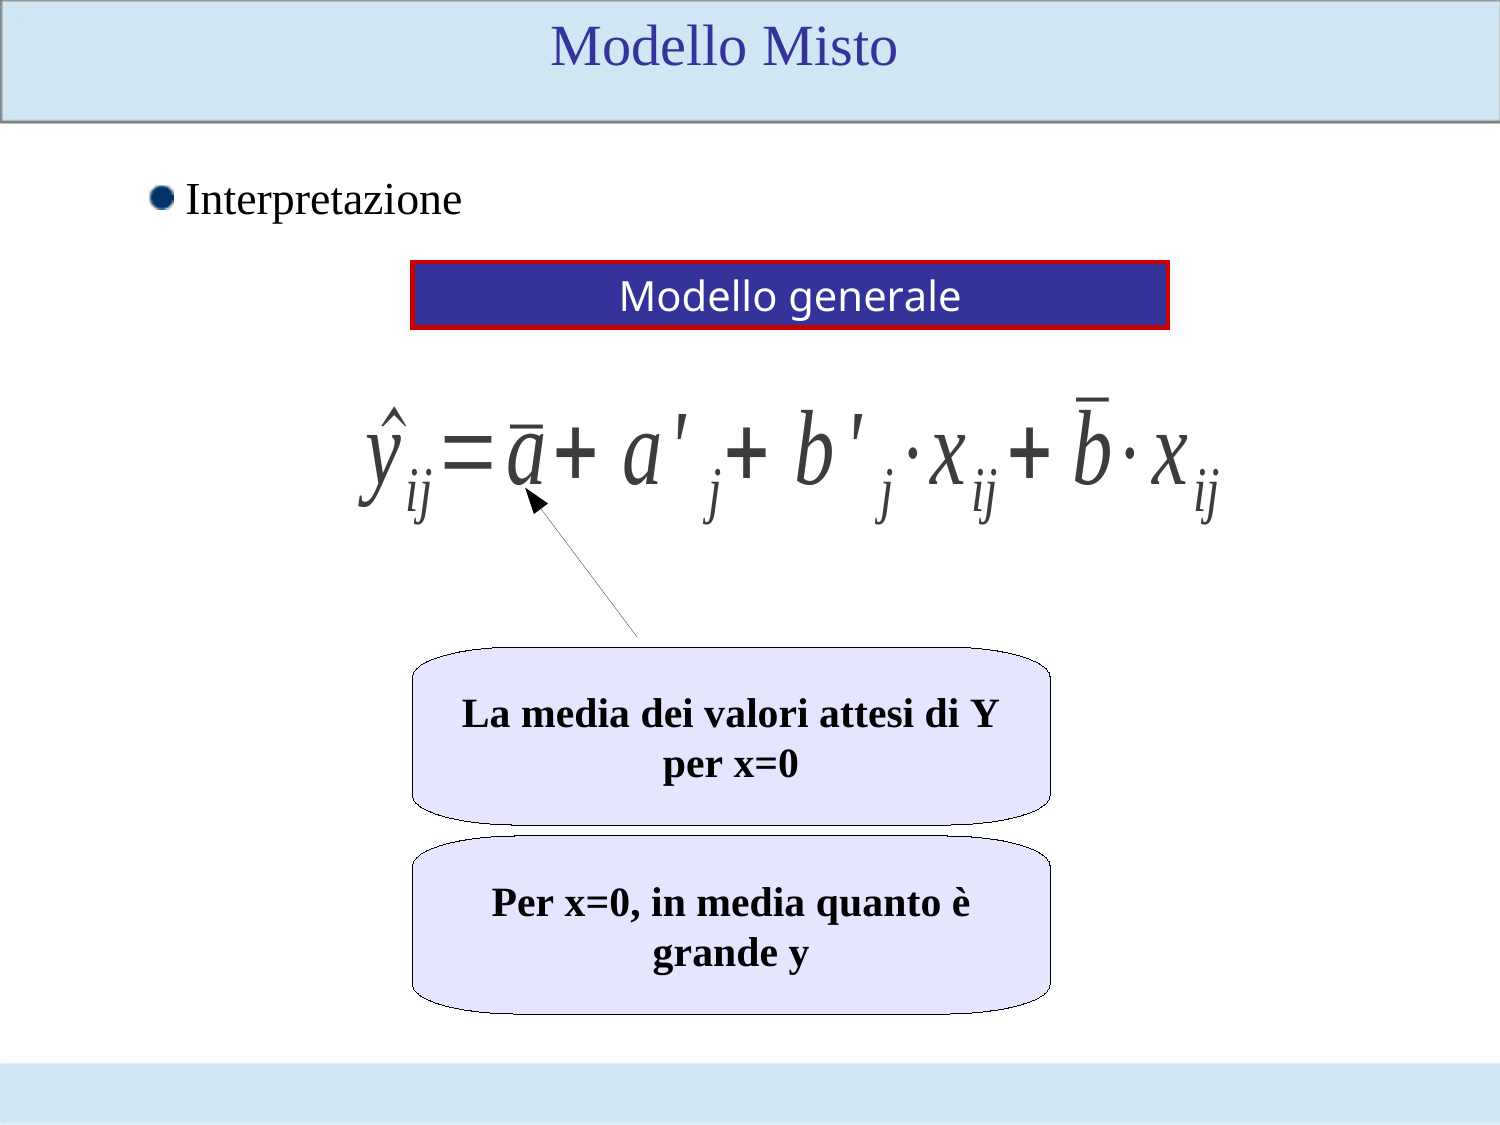

# Modello Misto
 Interpretazione
Modello generale
La media dei valori attesi di Y per x=0
Per x=0, in media quanto è grande y
29